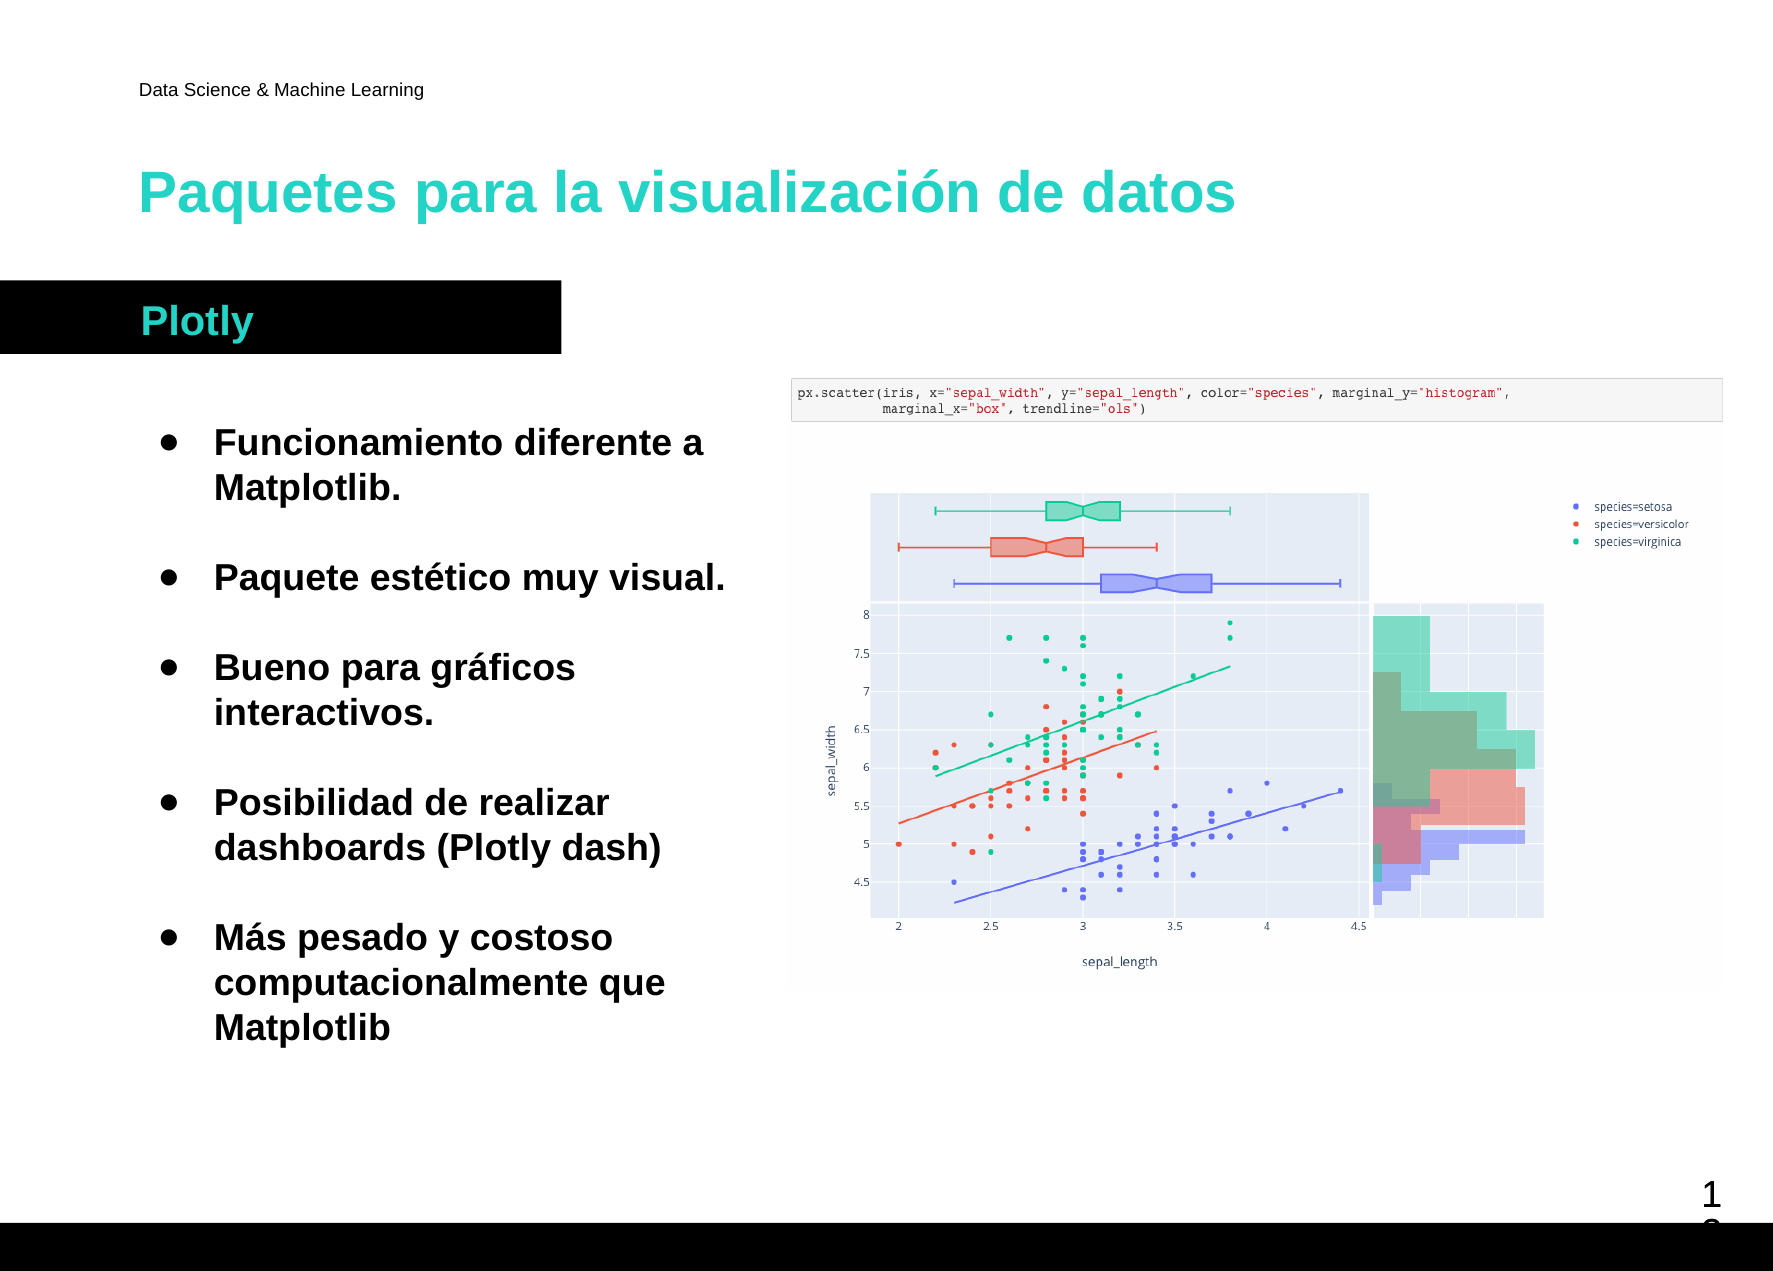

Data Science & Machine Learning
Paquetes para la visualización de datos
Plotly
# Funcionamiento diferente a Matplotlib.
Paquete estético muy visual.
Bueno para gráficos interactivos.
Posibilidad de realizar dashboards (Plotly dash)
Más pesado y costoso computacionalmente que Matplotlib